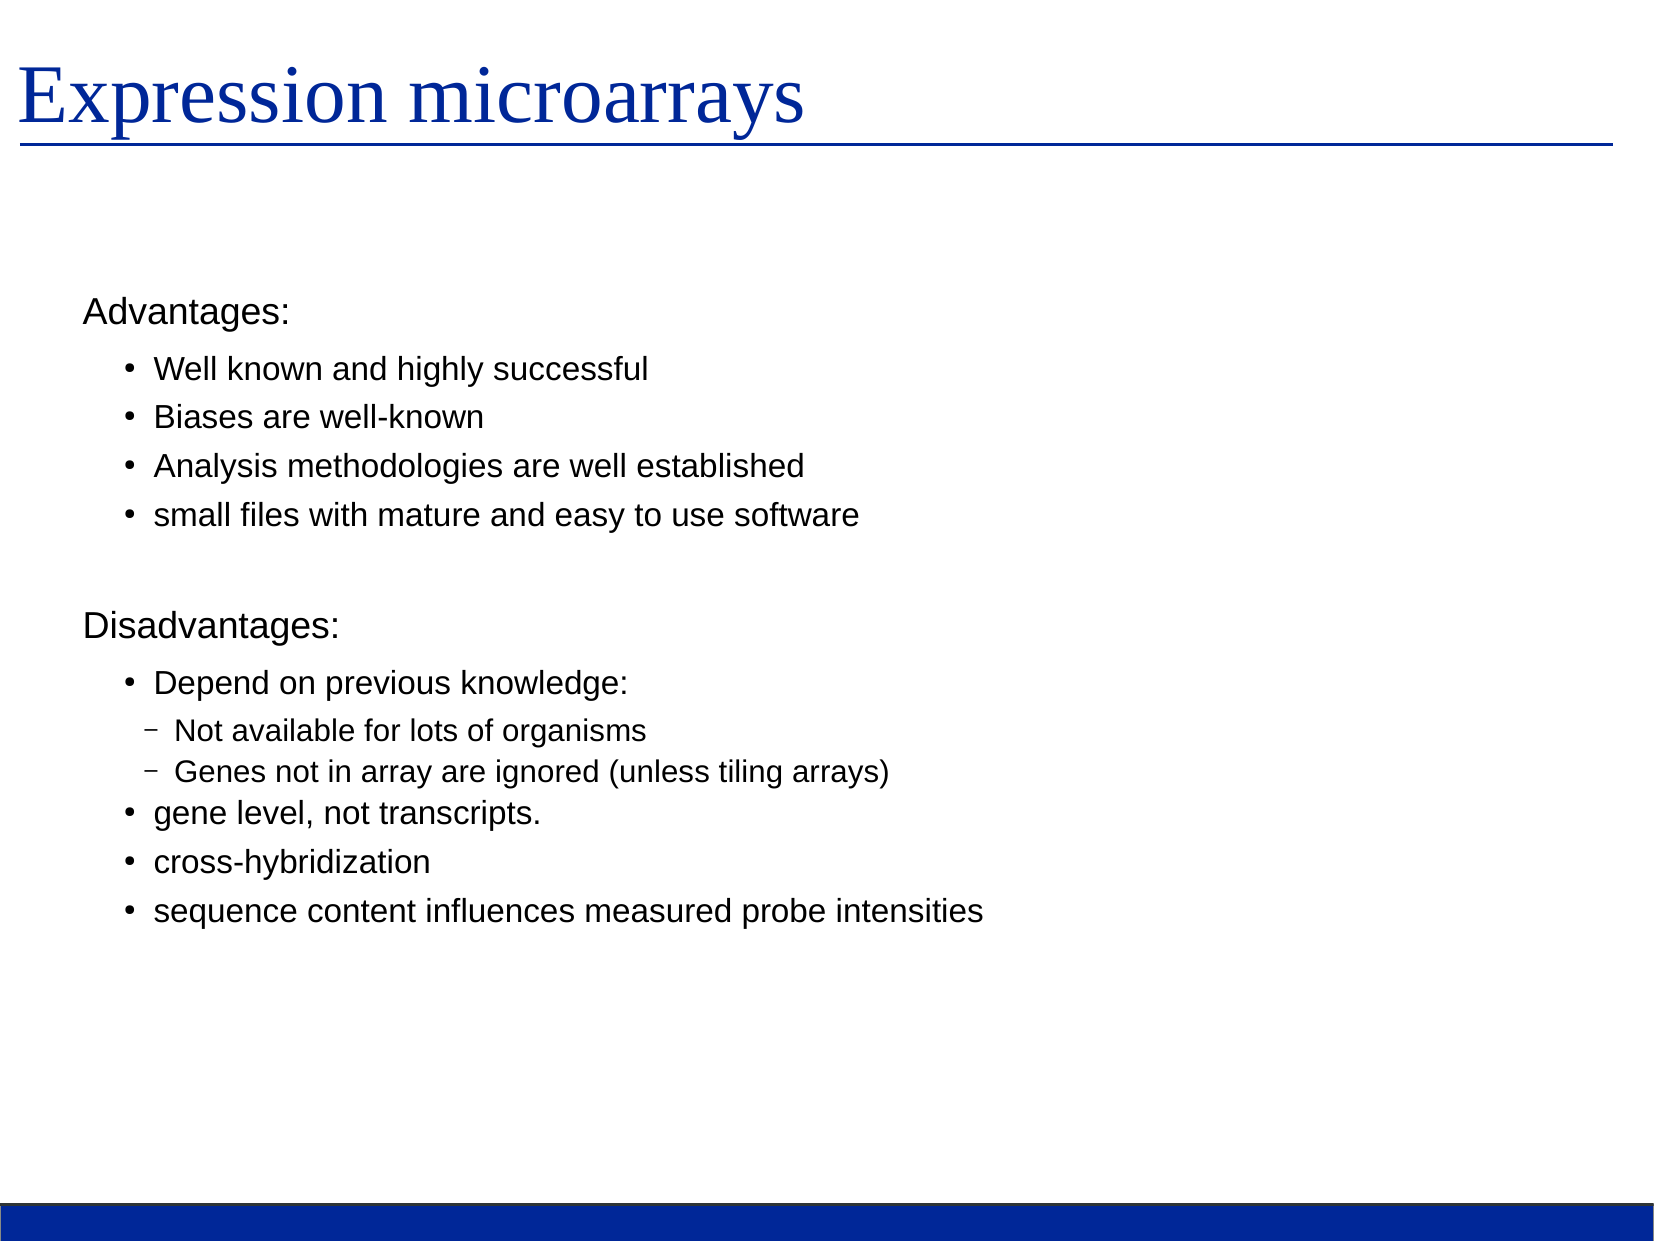

# Expression microarrays
Advantages:
Well known and highly successful
Biases are well-known
Analysis methodologies are well established
small files with mature and easy to use software
Disadvantages:
Depend on previous knowledge:
Not available for lots of organisms
Genes not in array are ignored (unless tiling arrays)
gene level, not transcripts.
cross-hybridization
sequence content influences measured probe intensities